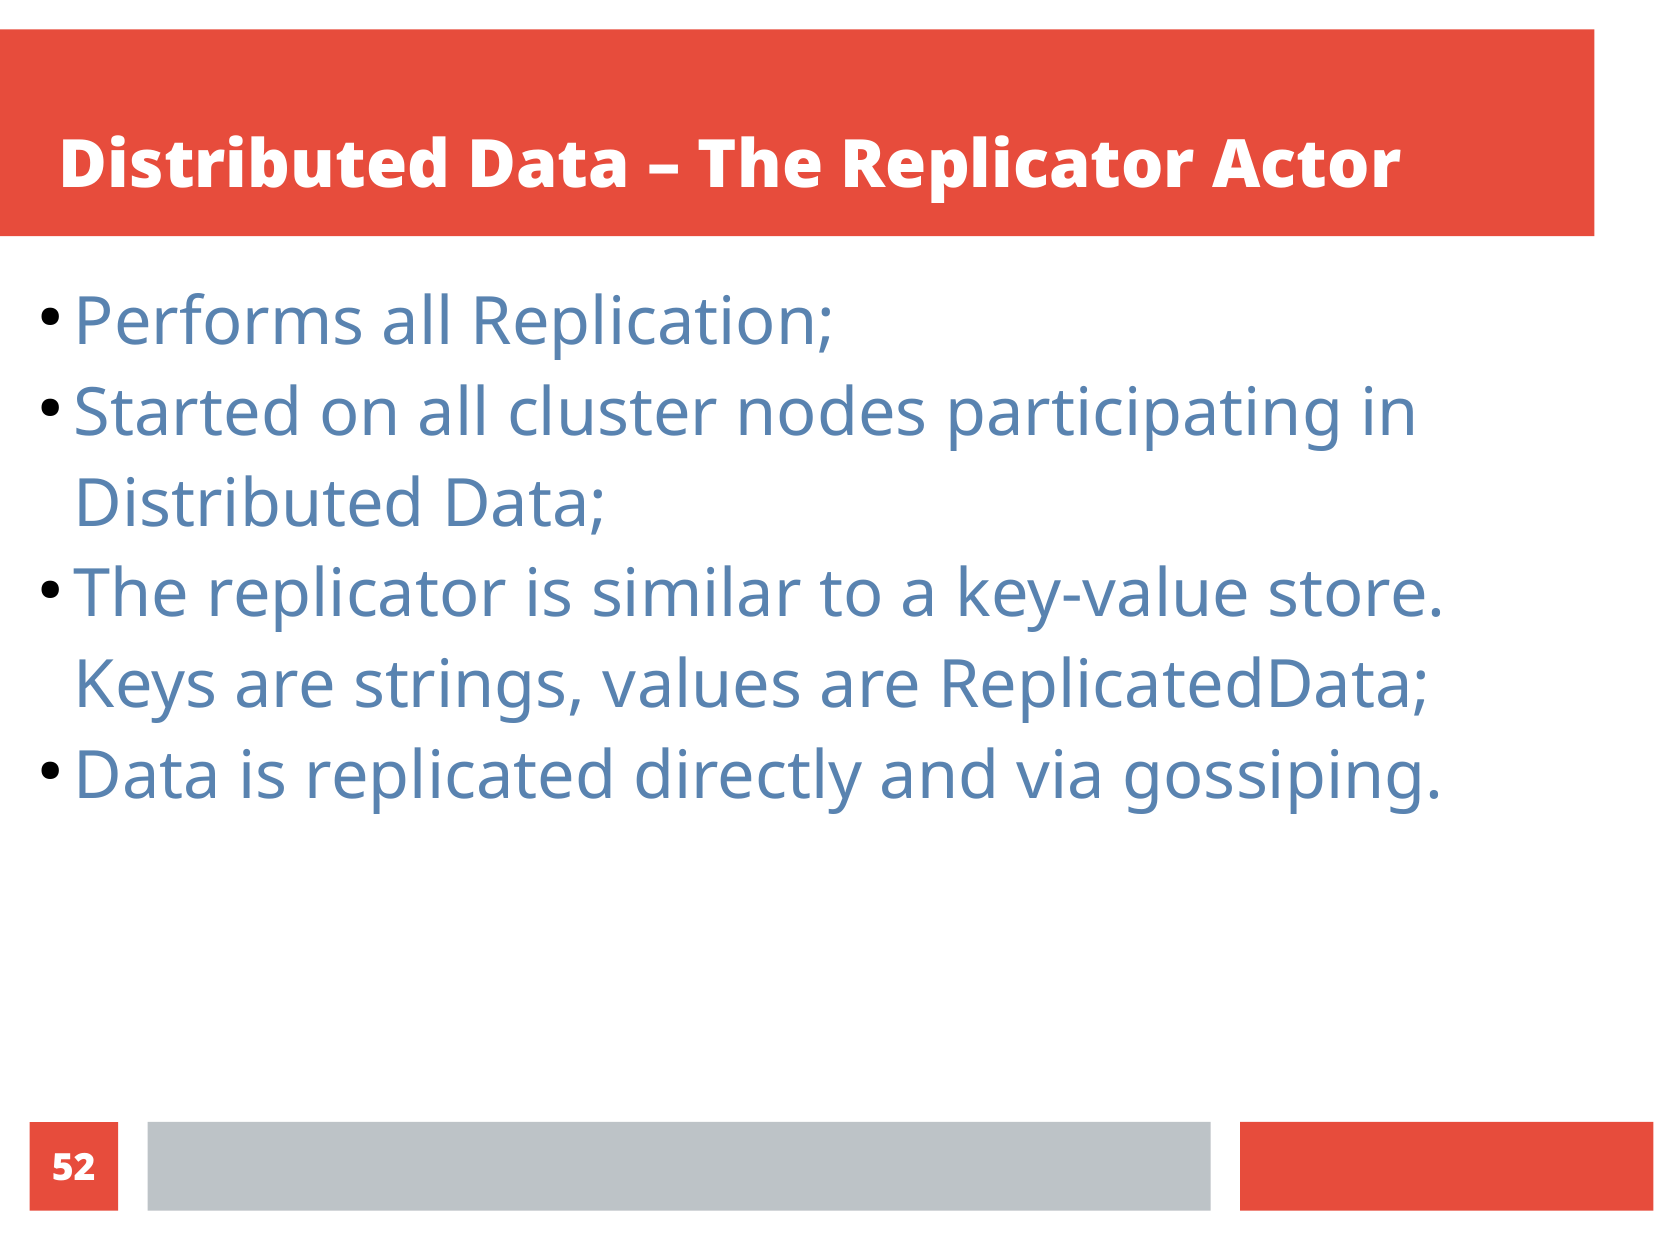

# Distributed Data – The Replicator Actor
Performs all Replication;
Started on all cluster nodes participating in Distributed Data;
The replicator is similar to a key-value store. Keys are strings, values are ReplicatedData;
Data is replicated directly and via gossiping.
52